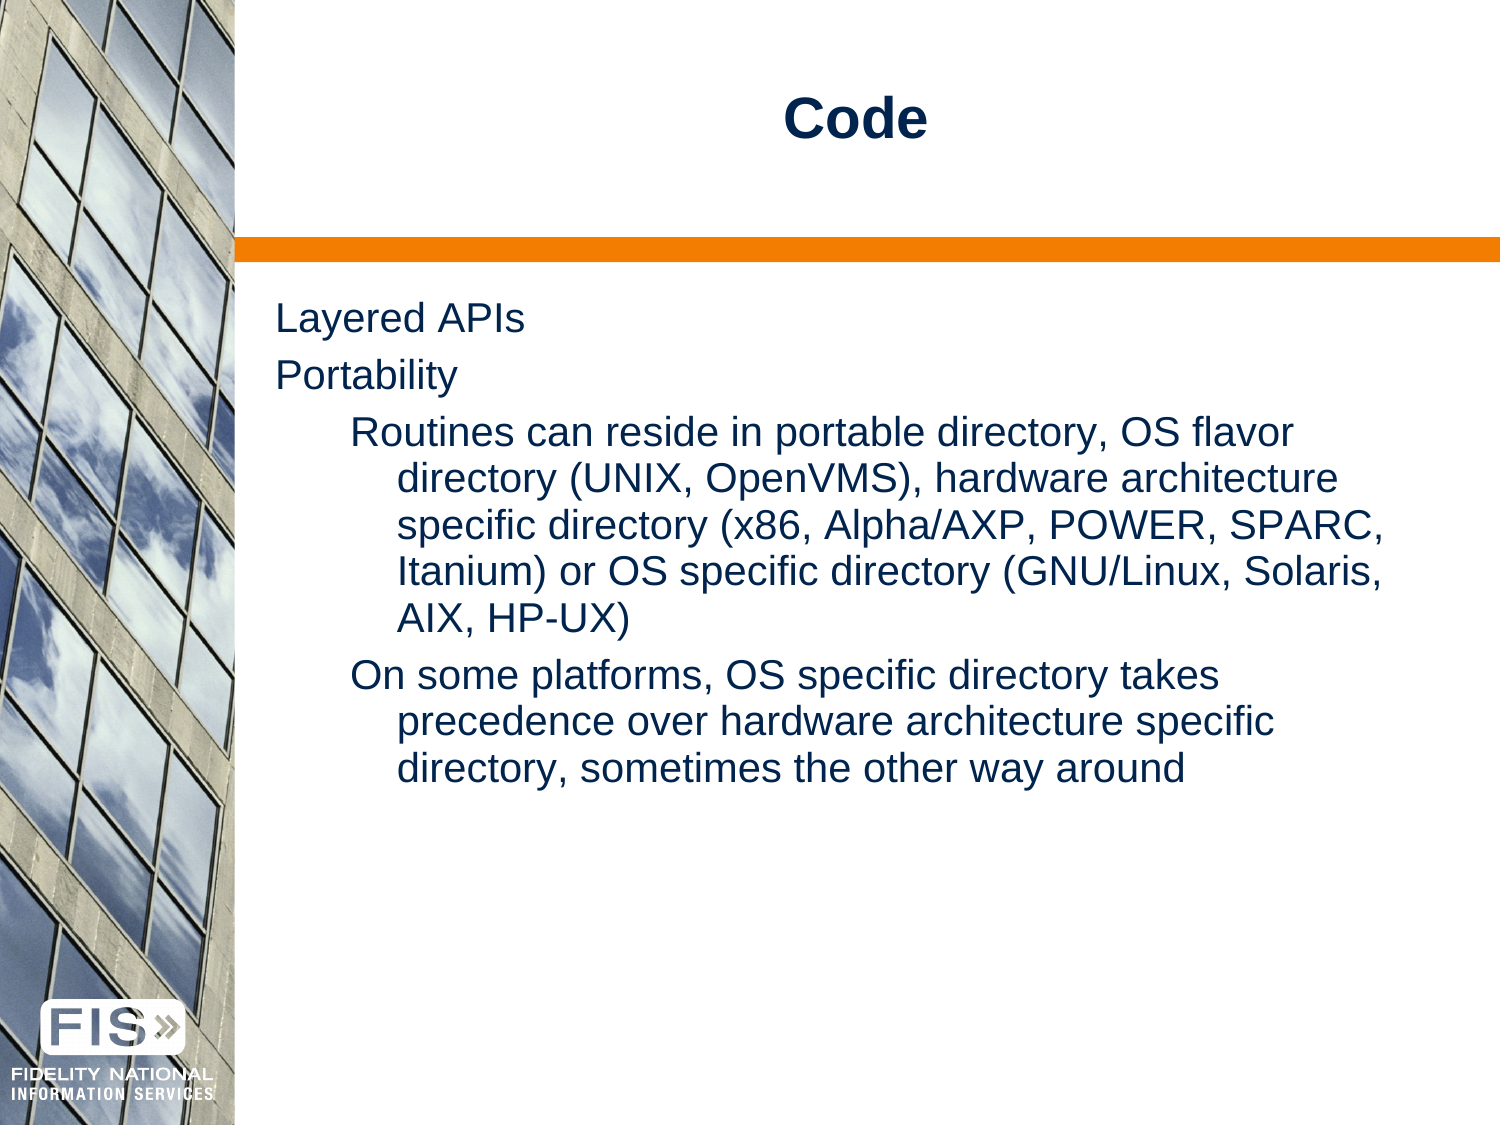

# Code
Layered APIs
Portability
Routines can reside in portable directory, OS flavor directory (UNIX, OpenVMS), hardware architecture specific directory (x86, Alpha/AXP, POWER, SPARC, Itanium) or OS specific directory (GNU/Linux, Solaris, AIX, HP-UX)
On some platforms, OS specific directory takes precedence over hardware architecture specific directory, sometimes the other way around